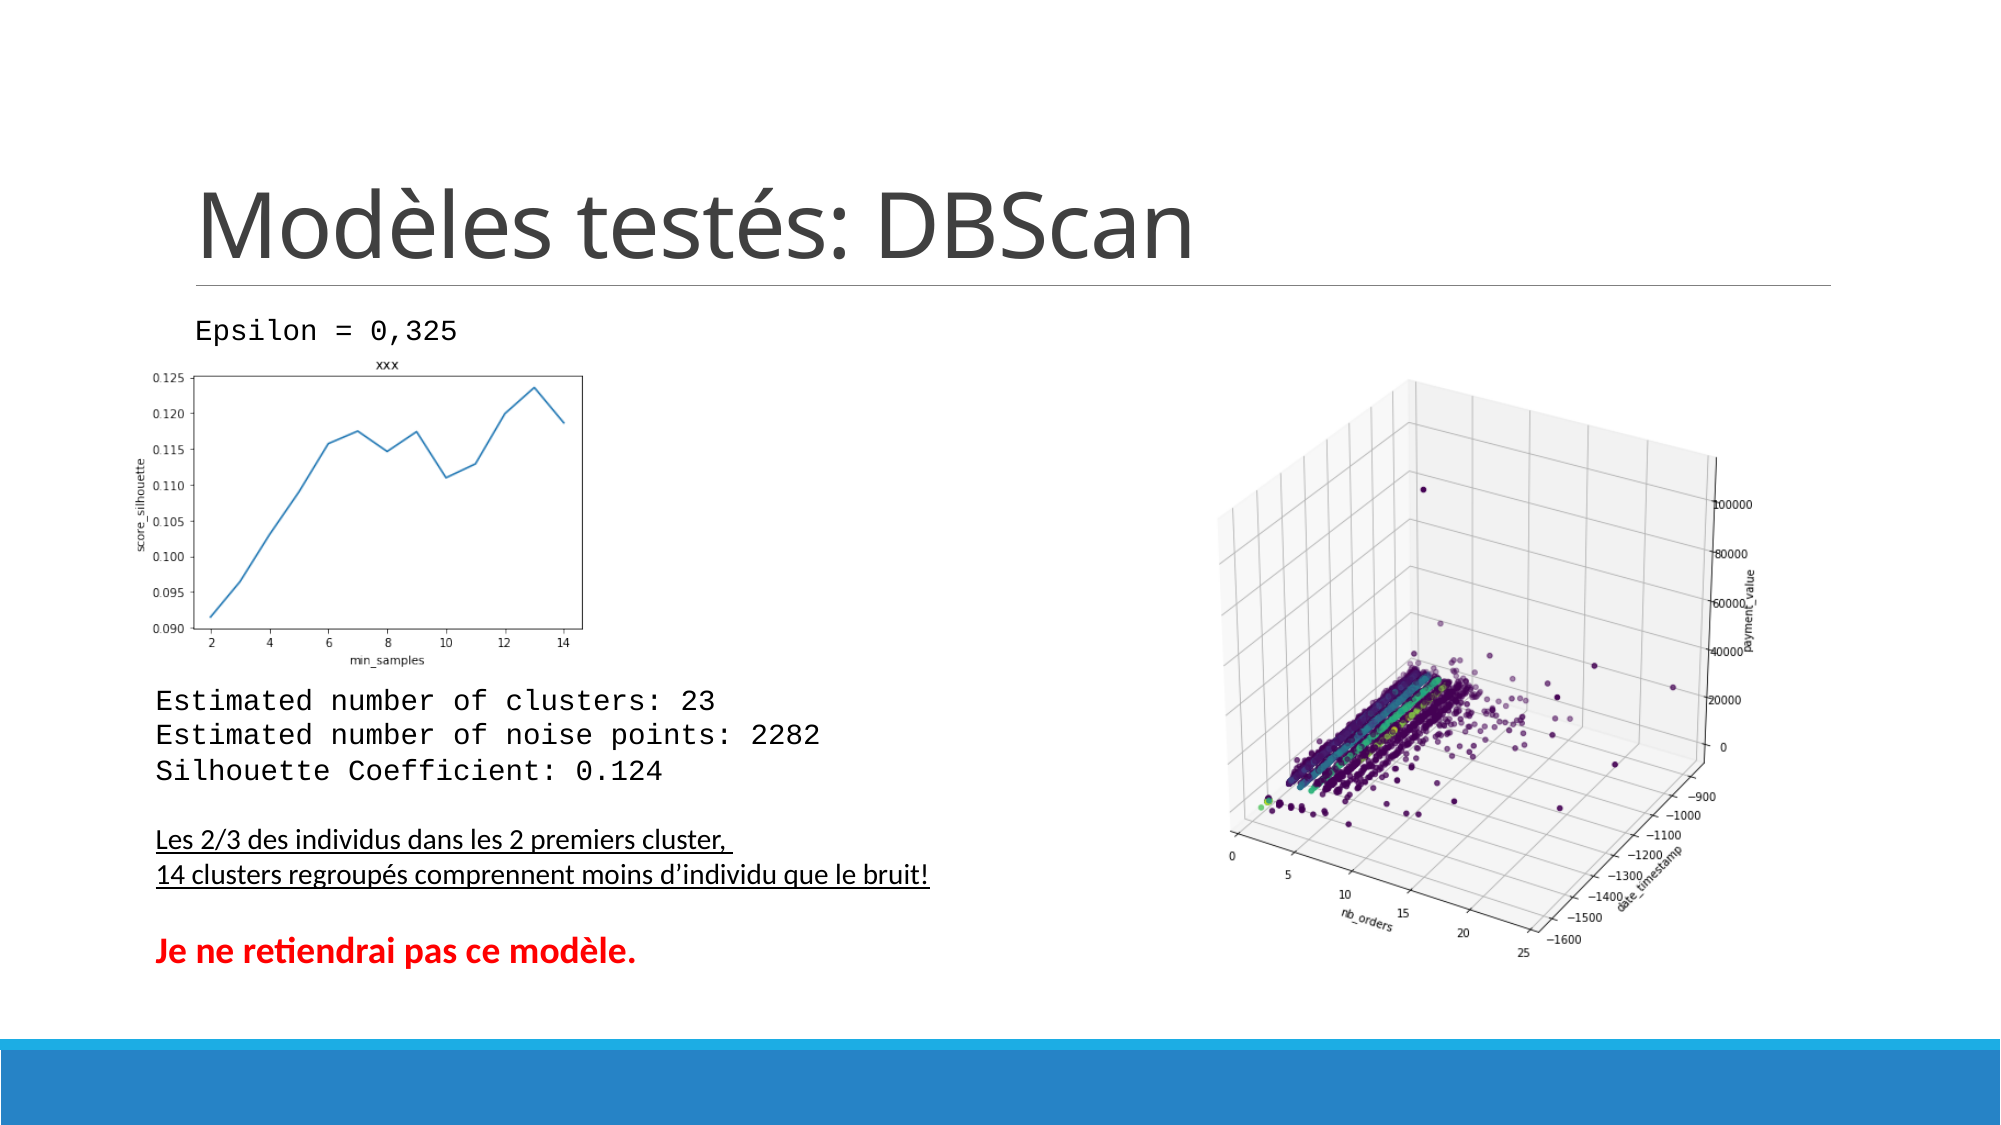

# Modèles testés: DBScan
Epsilon = 0,325
Estimated number of clusters: 23
Estimated number of noise points: 2282
Silhouette Coefficient: 0.124
Les 2/3 des individus dans les 2 premiers cluster,
14 clusters regroupés comprennent moins d’individu que le bruit!
Je ne retiendrai pas ce modèle.